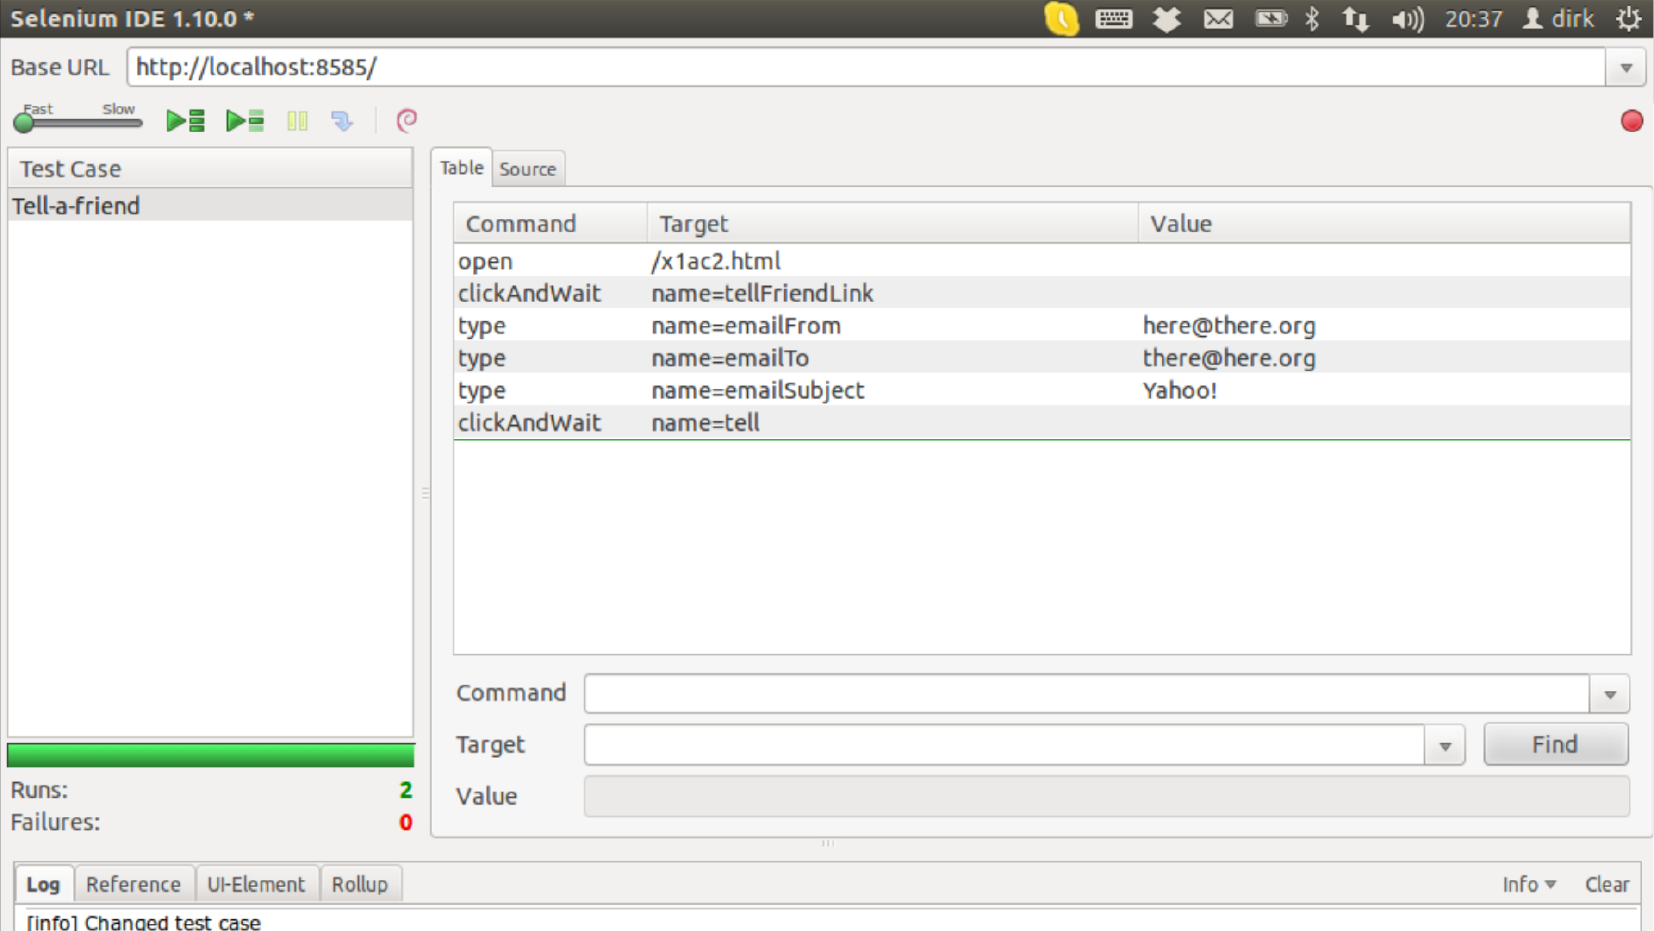

# Scripted Acceptance Tests
Advanced Design and Programming
9
© 2020 Dirk Riehle - Some Rights Reserved